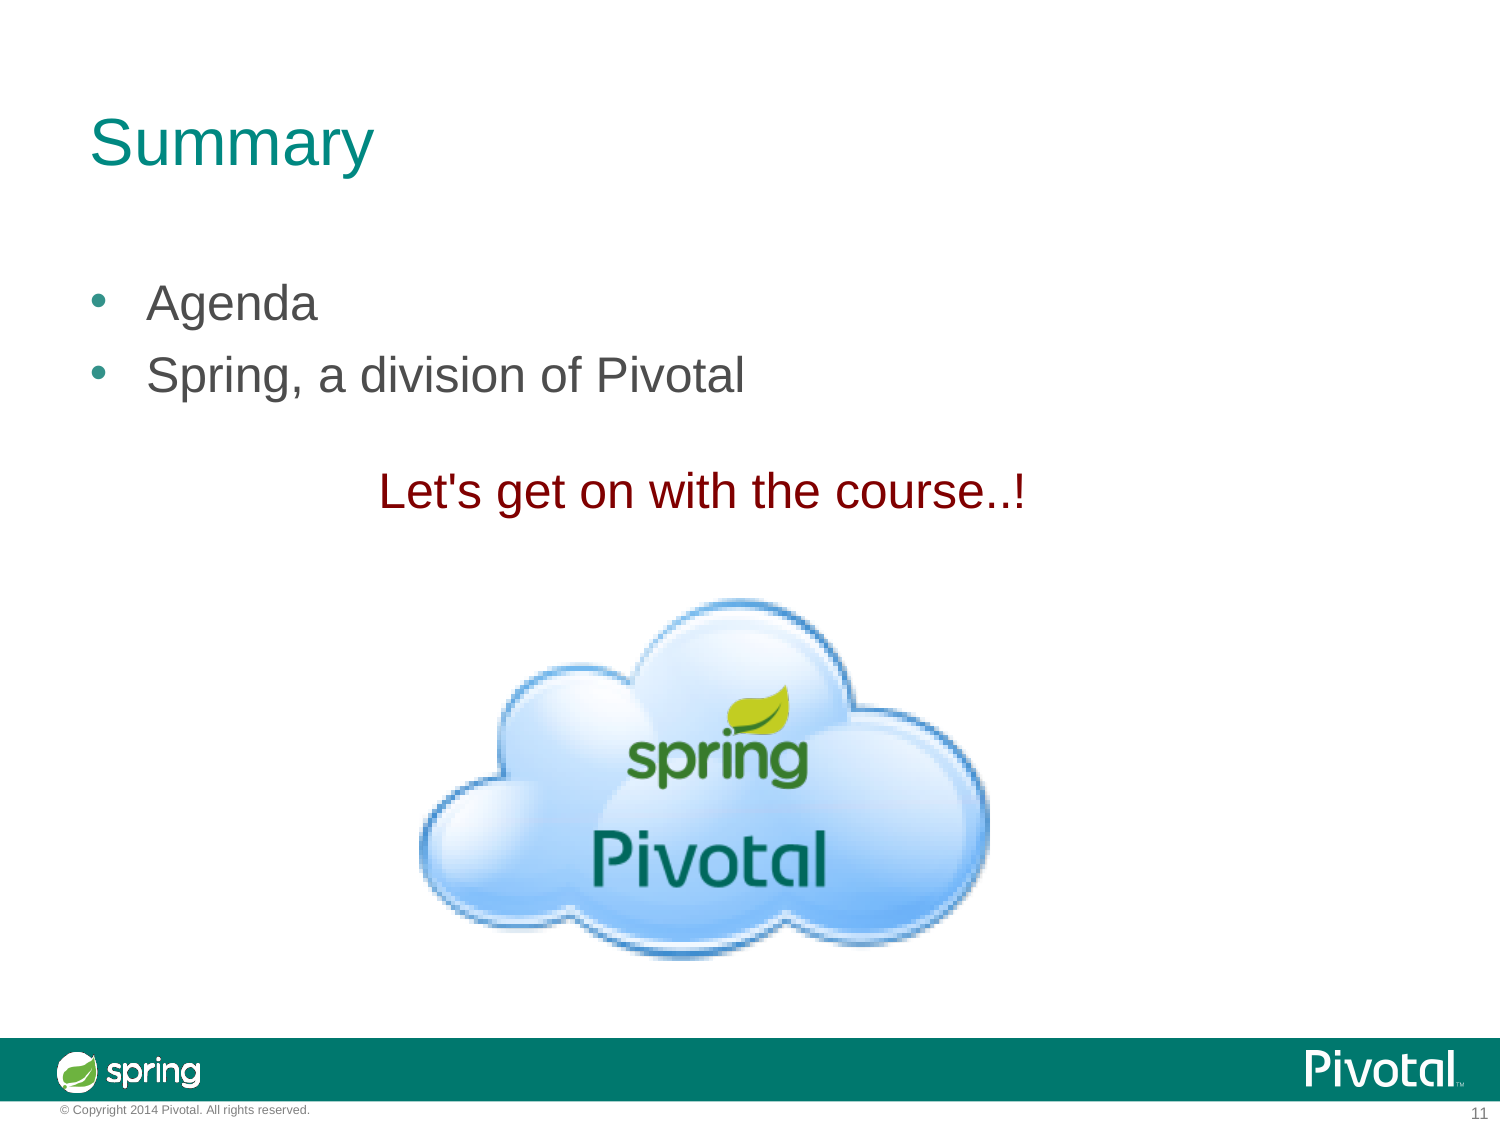

# Summary
Agenda
Spring, a division of Pivotal
Let's get on with the course..!